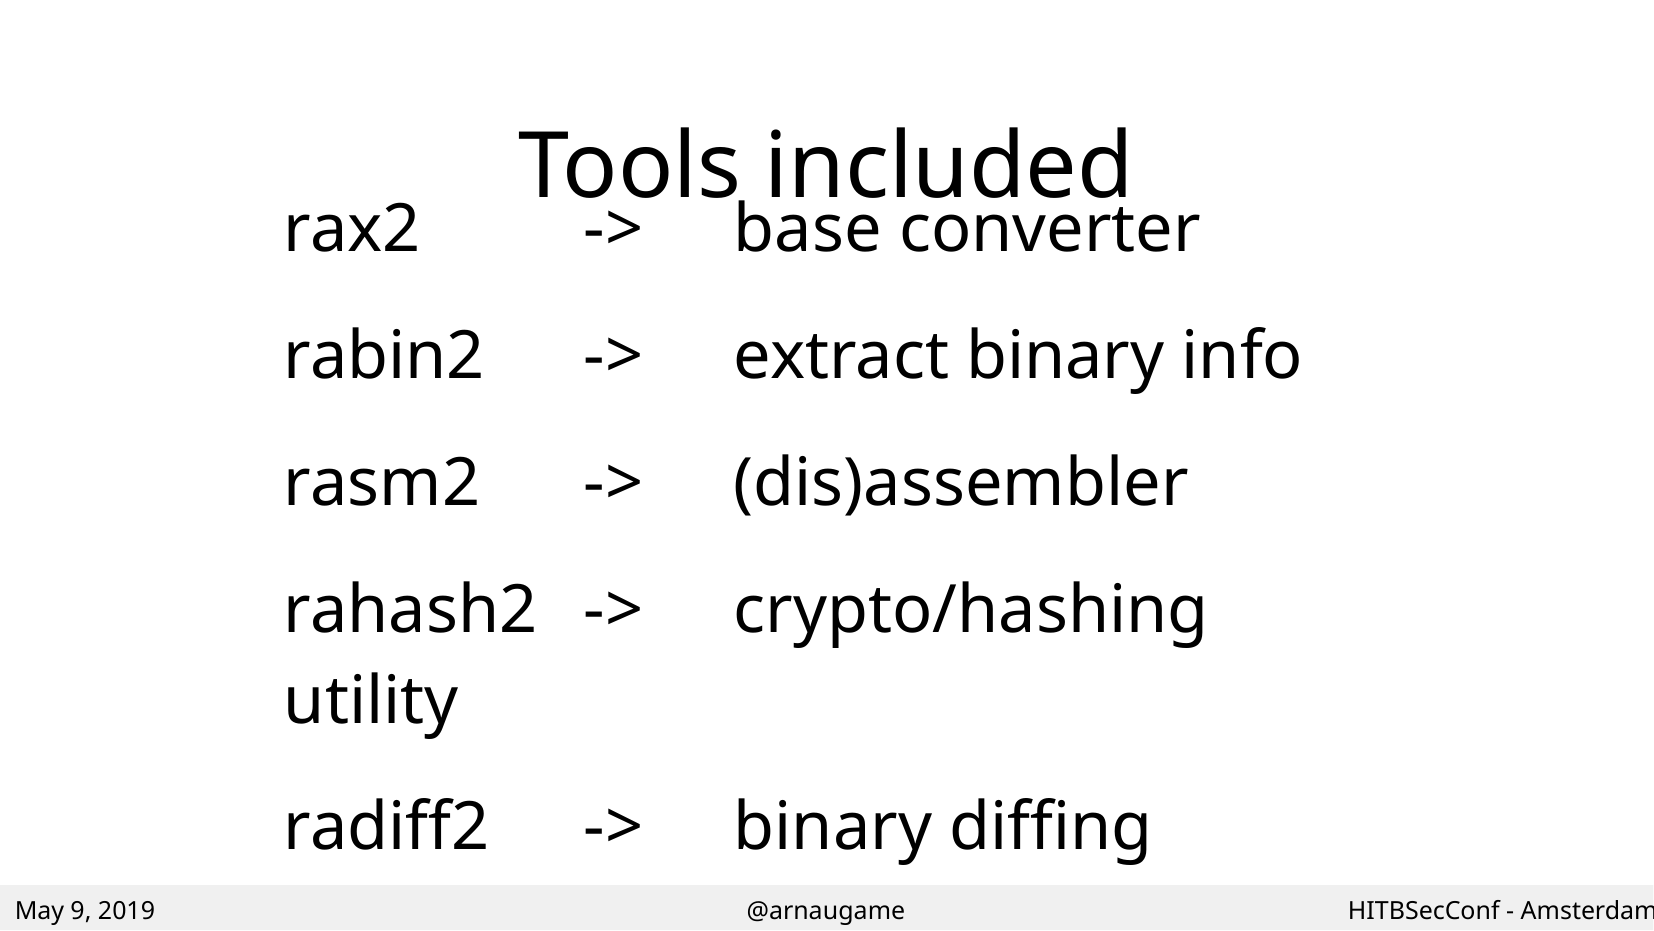

# Tools included
rax2			-> 	base converter
rabin2		-> 	extract binary info
rasm2		-> 	(dis)assembler
rahash2	-> 	crypto/hashing utility
radiff2		-> 	binary diffing
May 9, 2019
@arnaugamez
HITBSecConf - Amsterdam